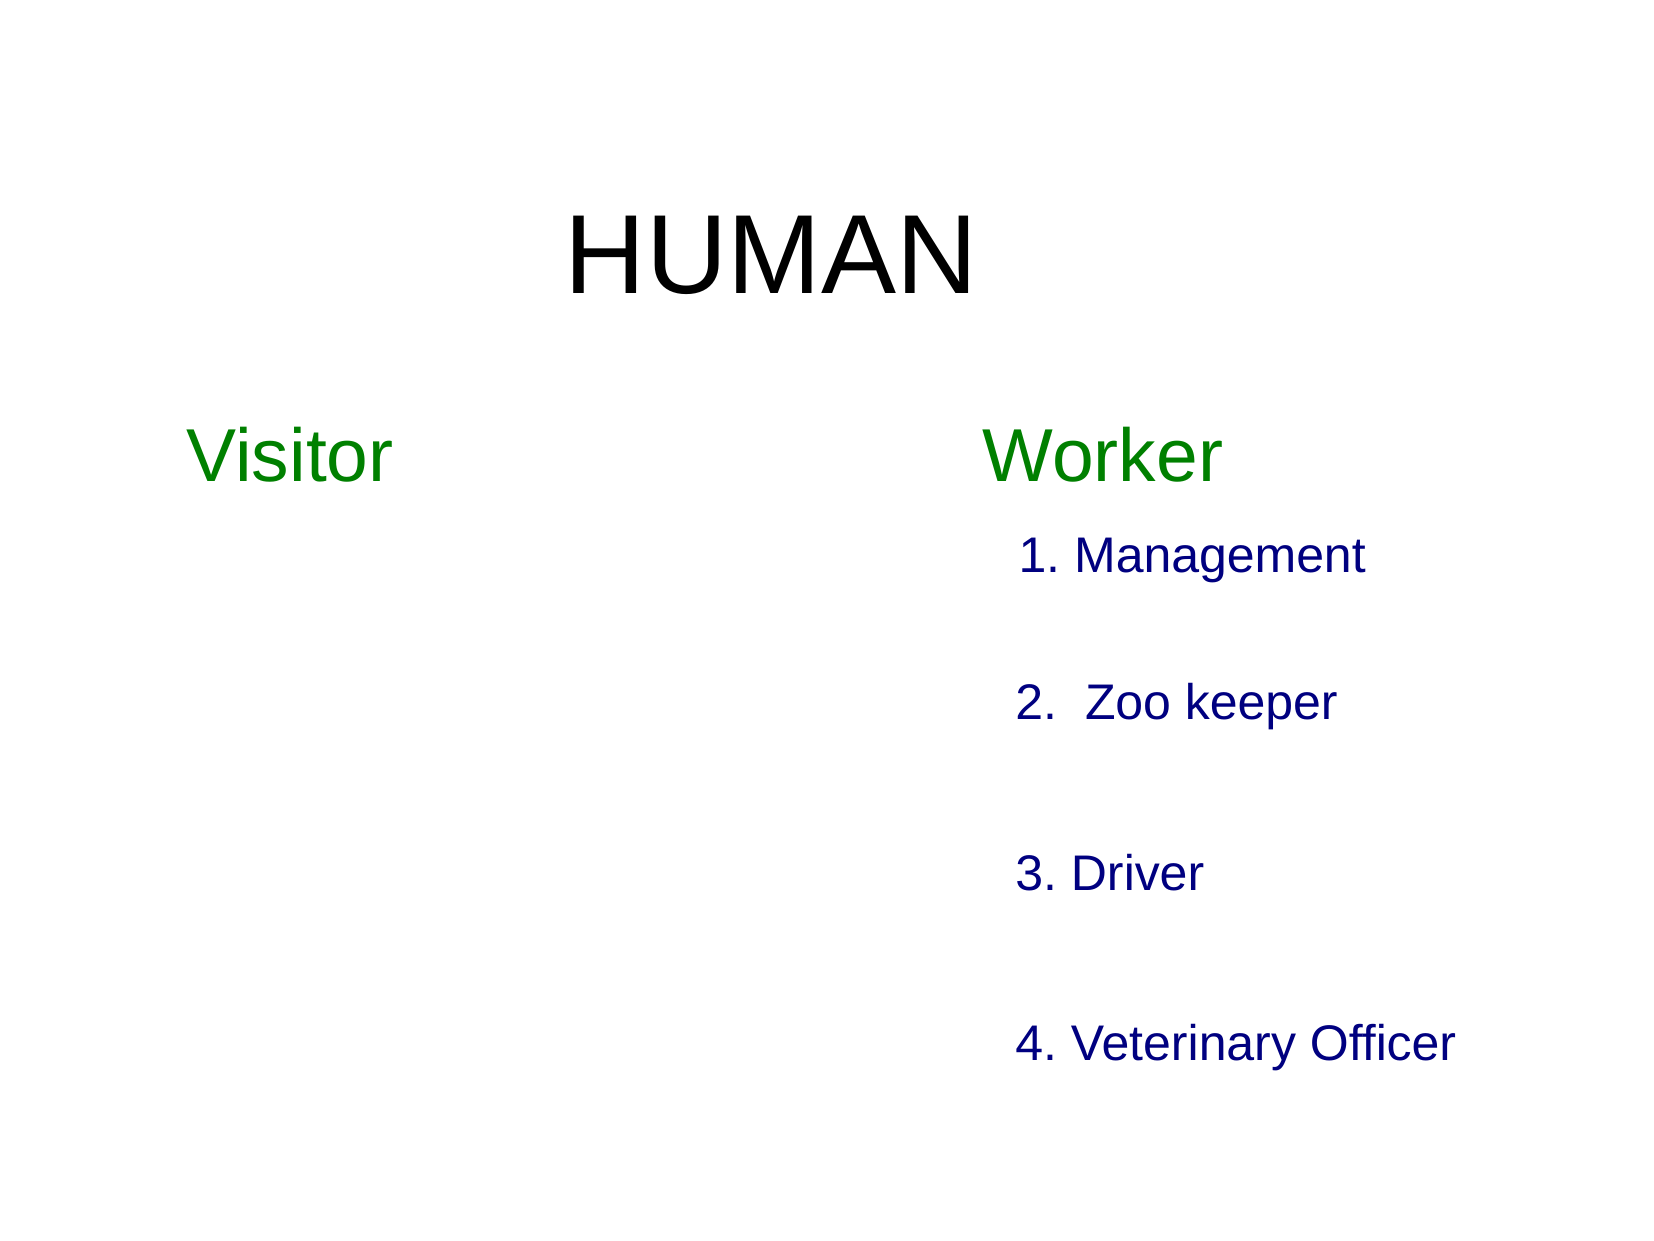

# HUMAN
 Visitor								Worker
 1. Management
 2. Zoo keeper
 3. Driver
 4. Veterinary Officer